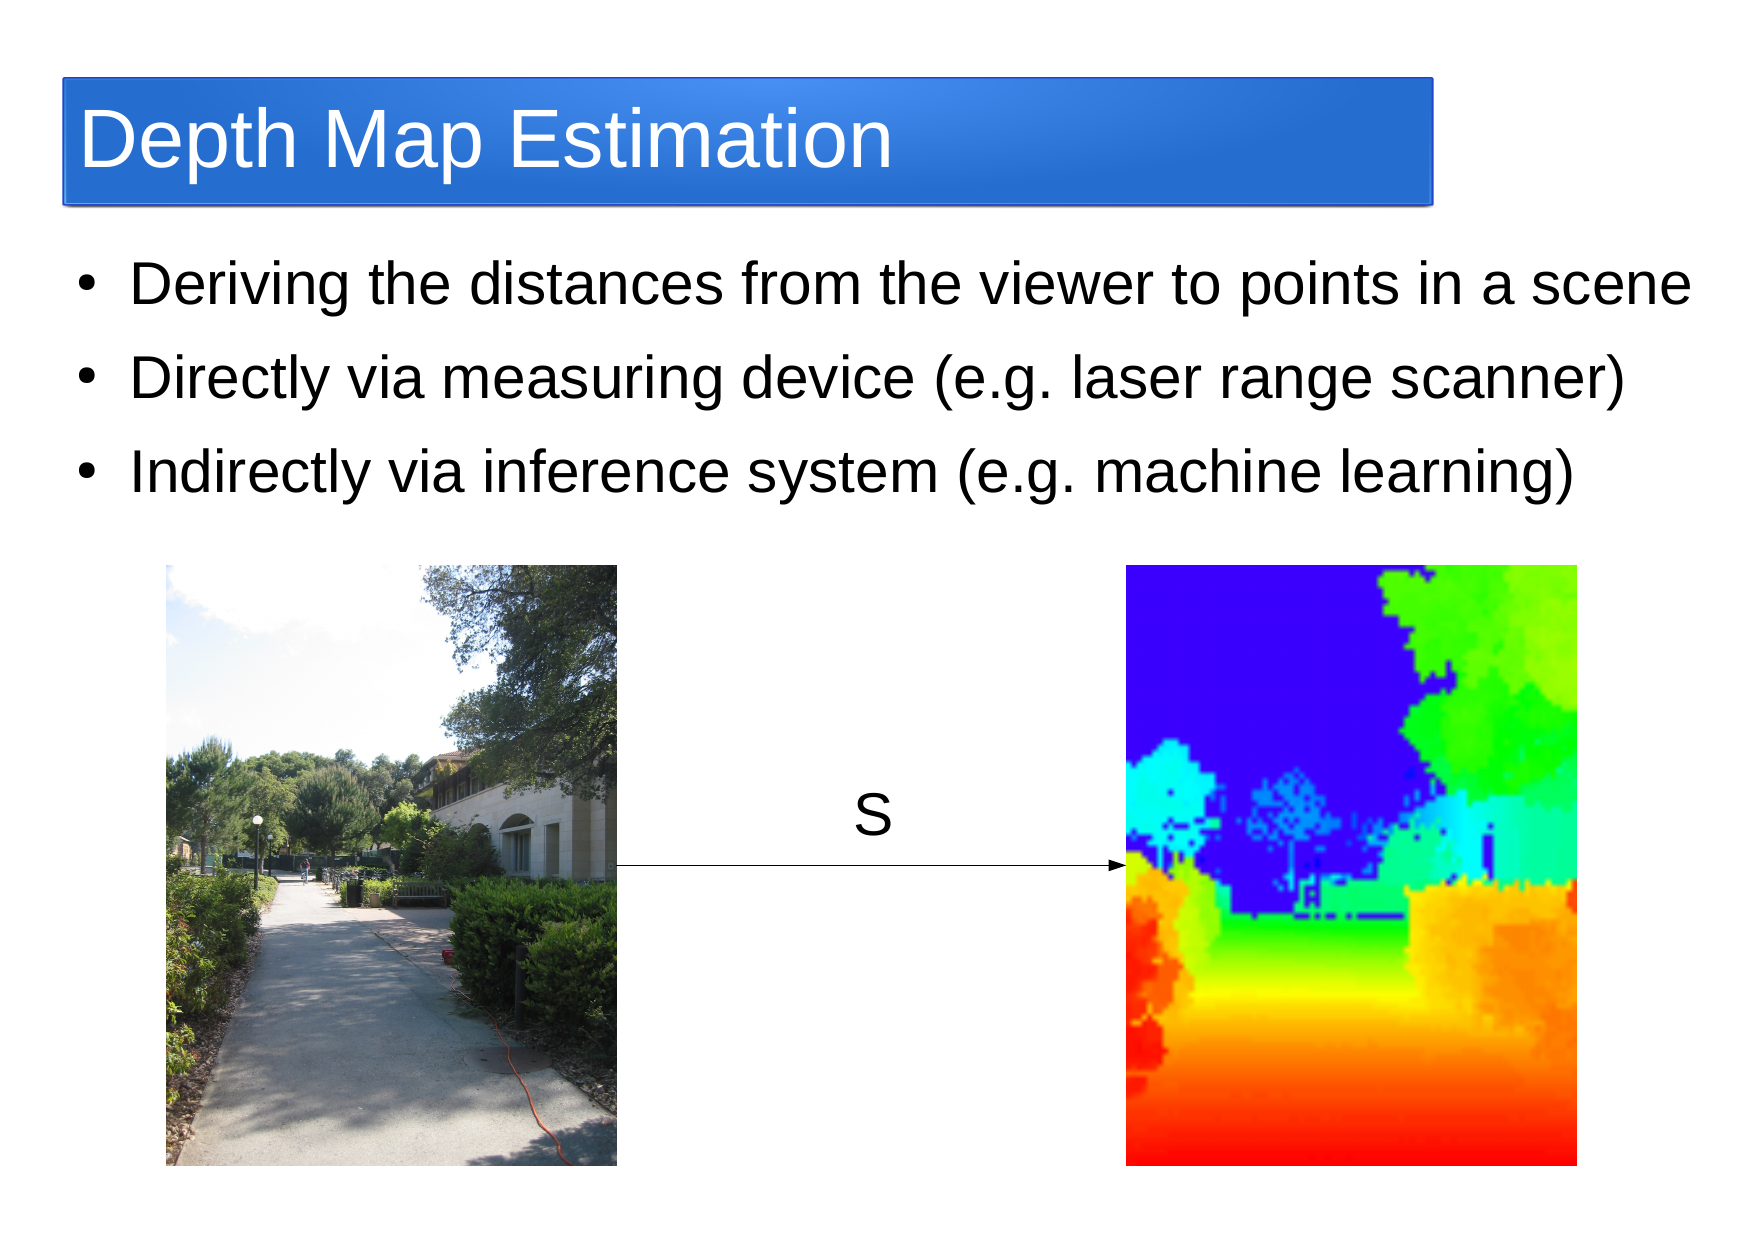

# Depth Map Estimation
Deriving the distances from the viewer to points in a scene
Directly via measuring device (e.g. laser range scanner)
Indirectly via inference system (e.g. machine learning)
S